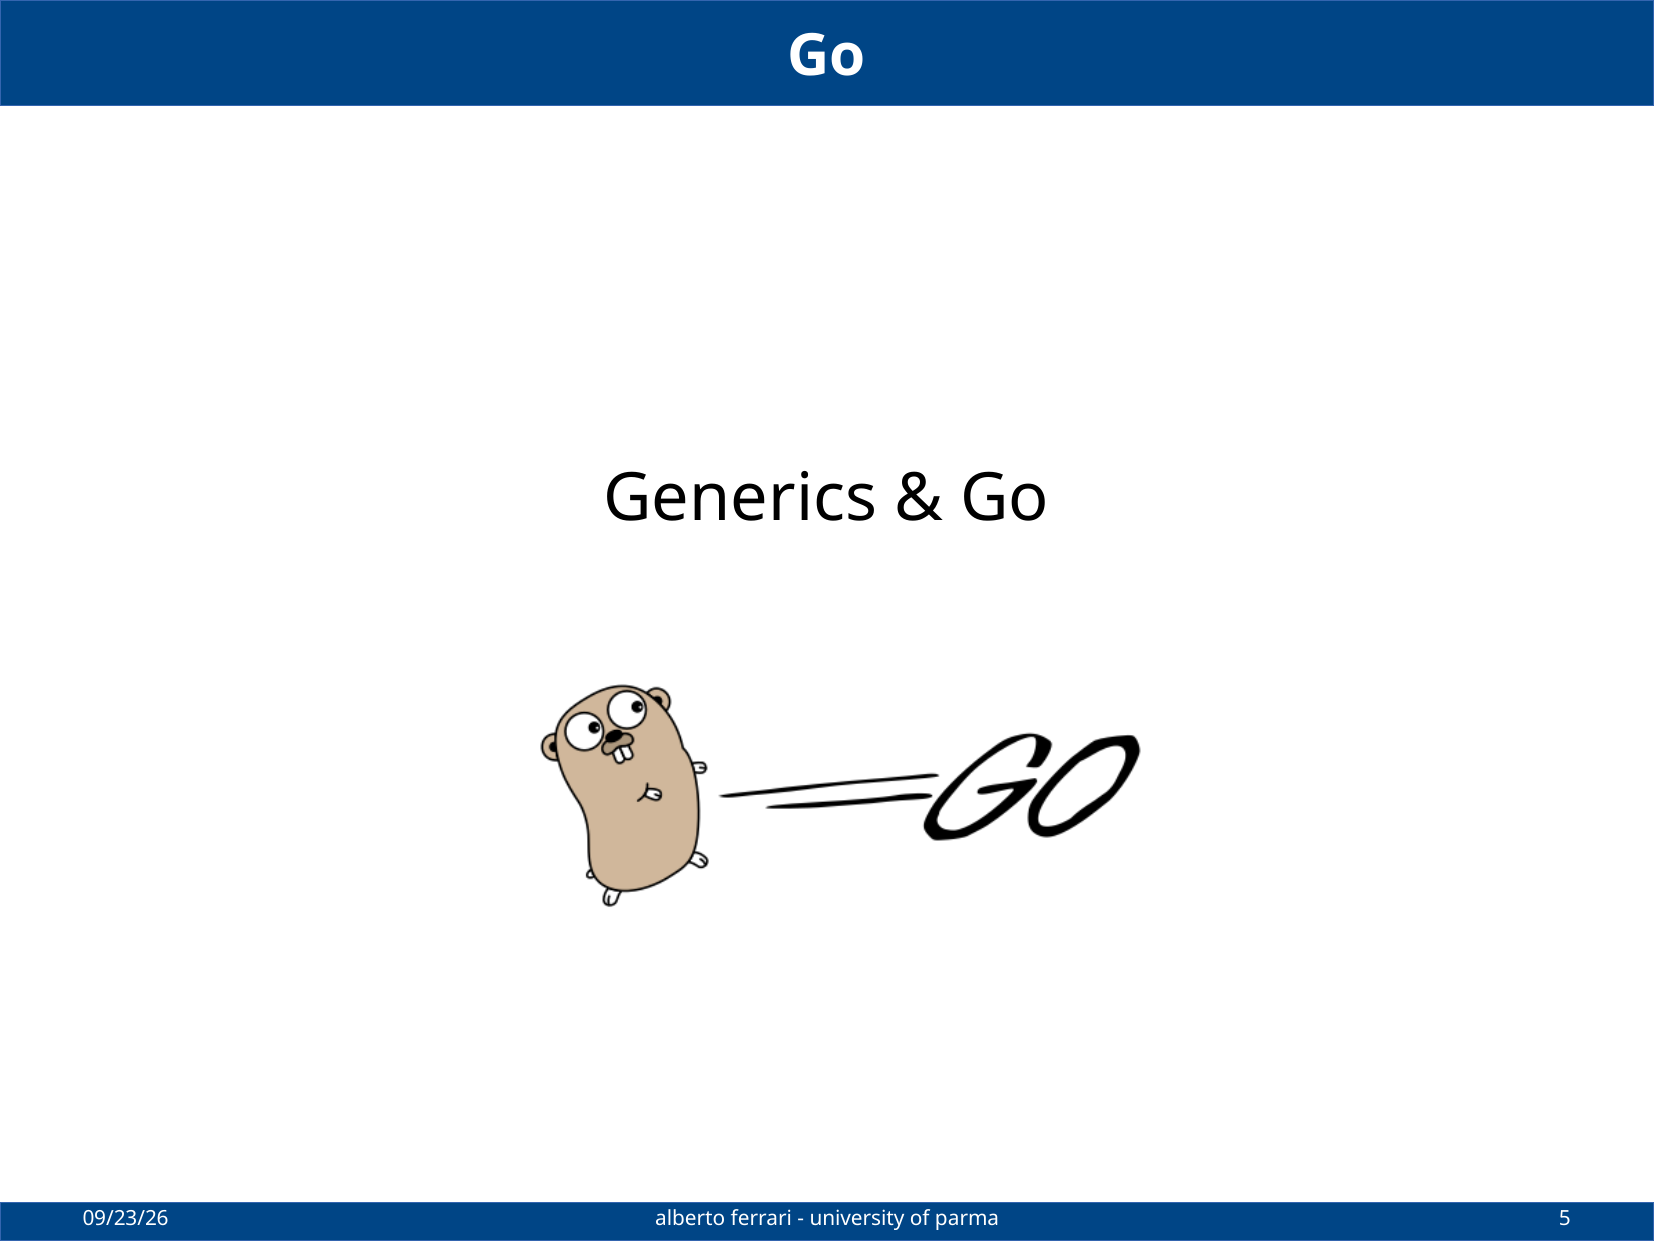

# Go
Generics & Go
alberto ferrari - university of parma
5